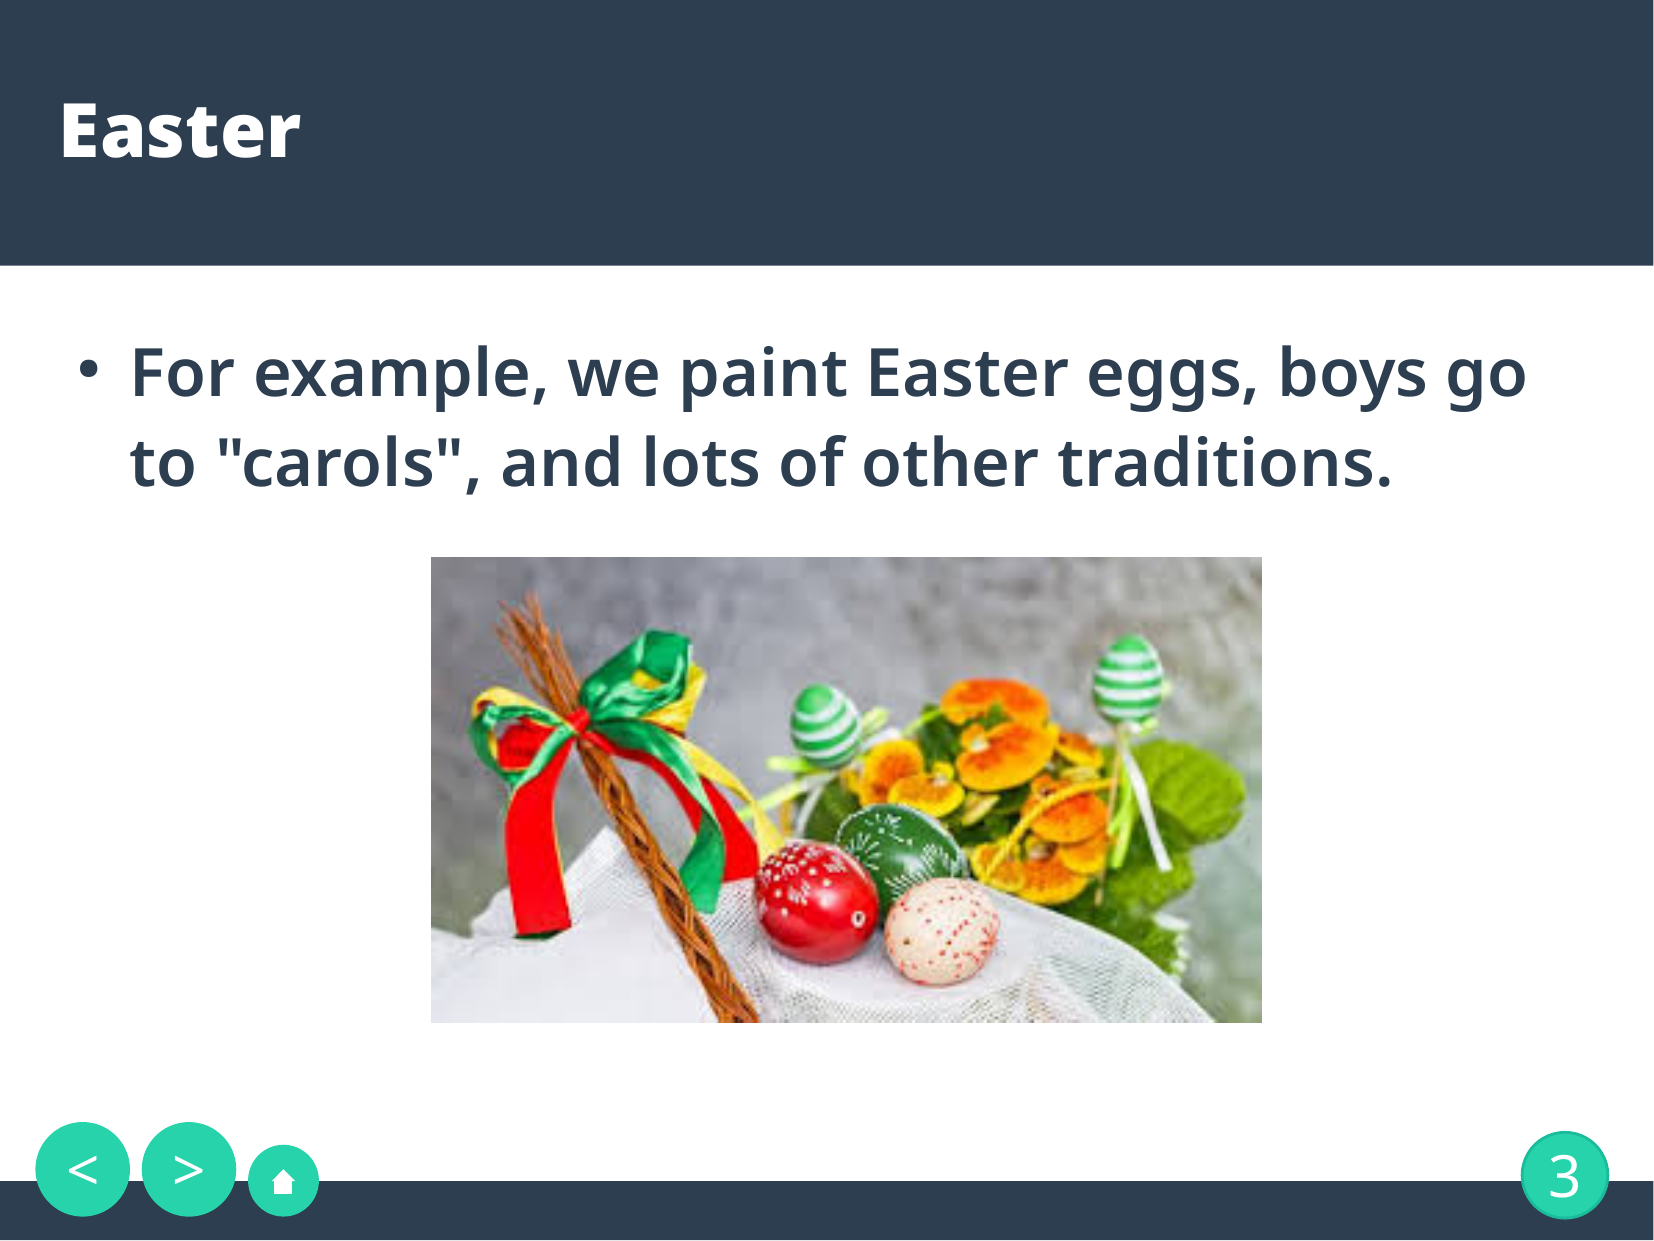

# Easter
For example, we paint Easter eggs, boys go to "carols", and lots of other traditions.
6
<
>
3